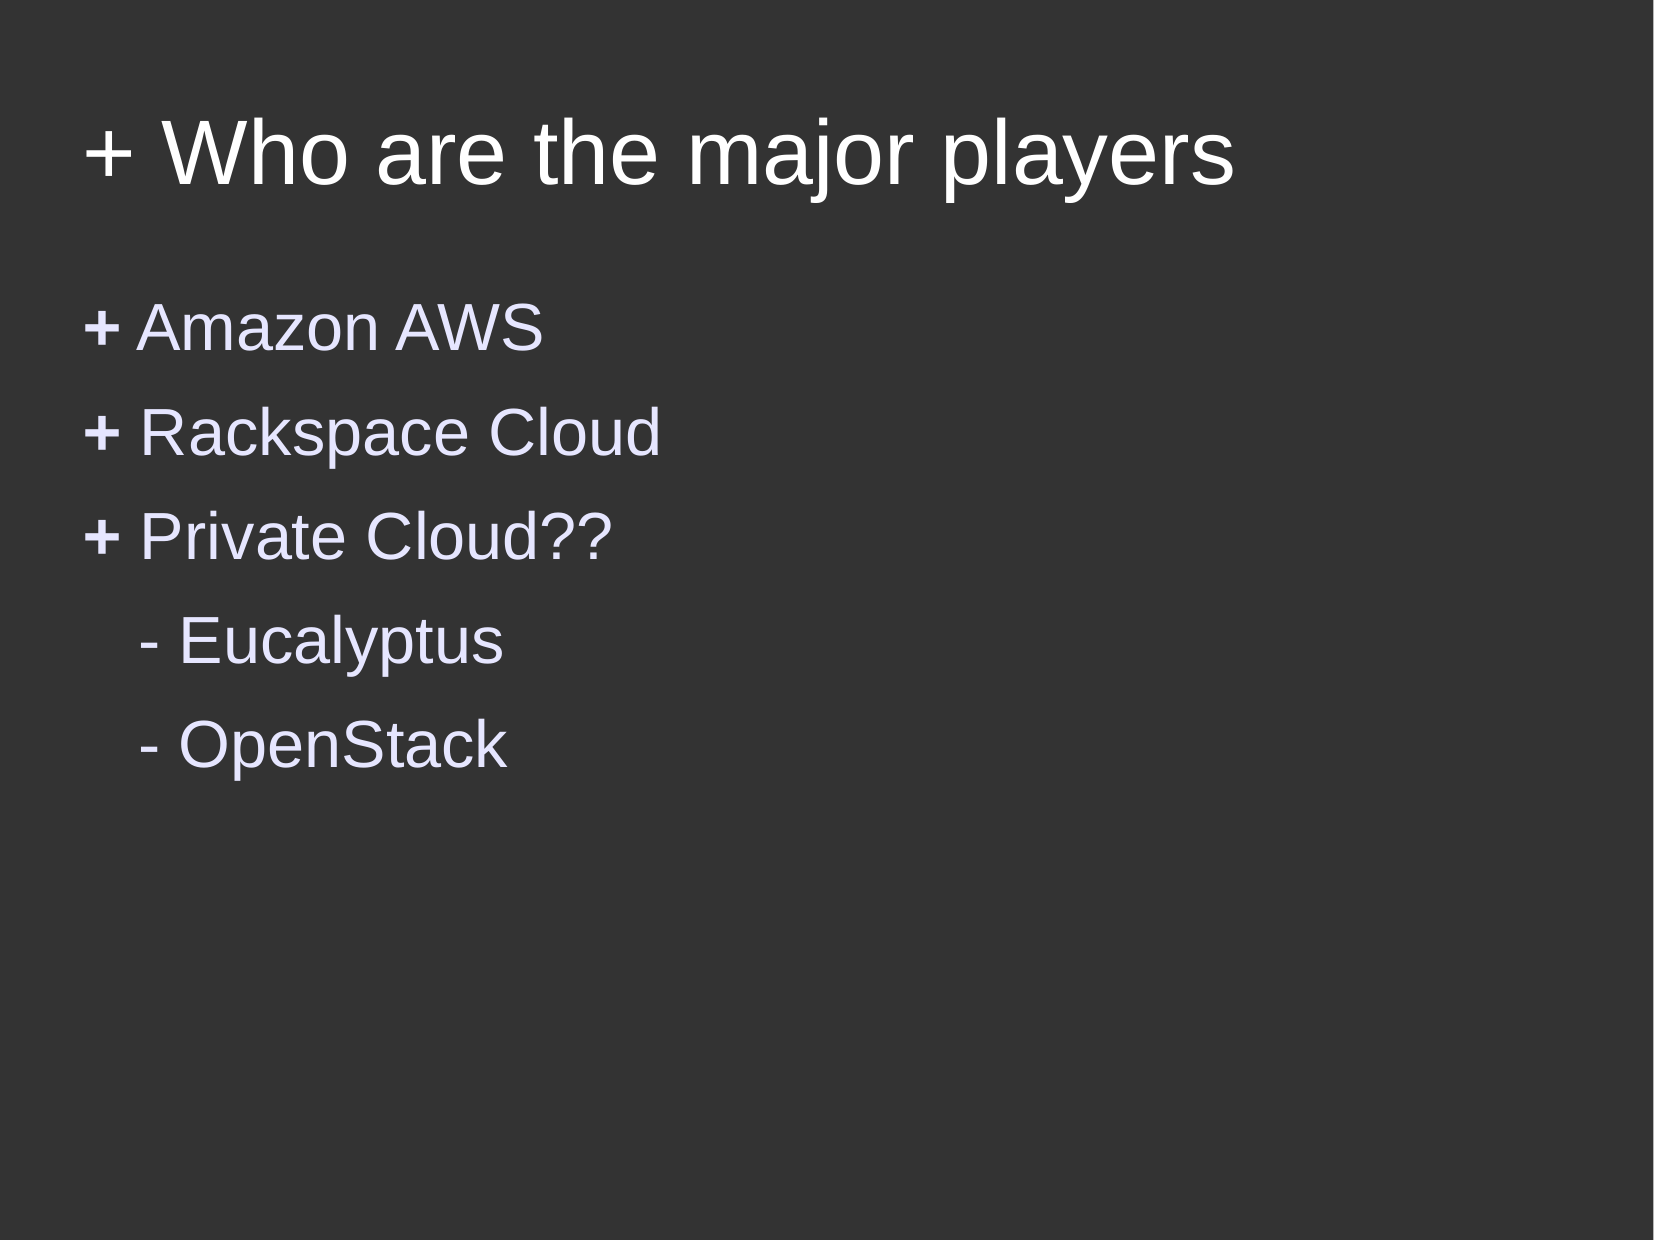

# + Who are the major players
+ Amazon AWS
+ Rackspace Cloud
+ Private Cloud??
 - Eucalyptus
 - OpenStack